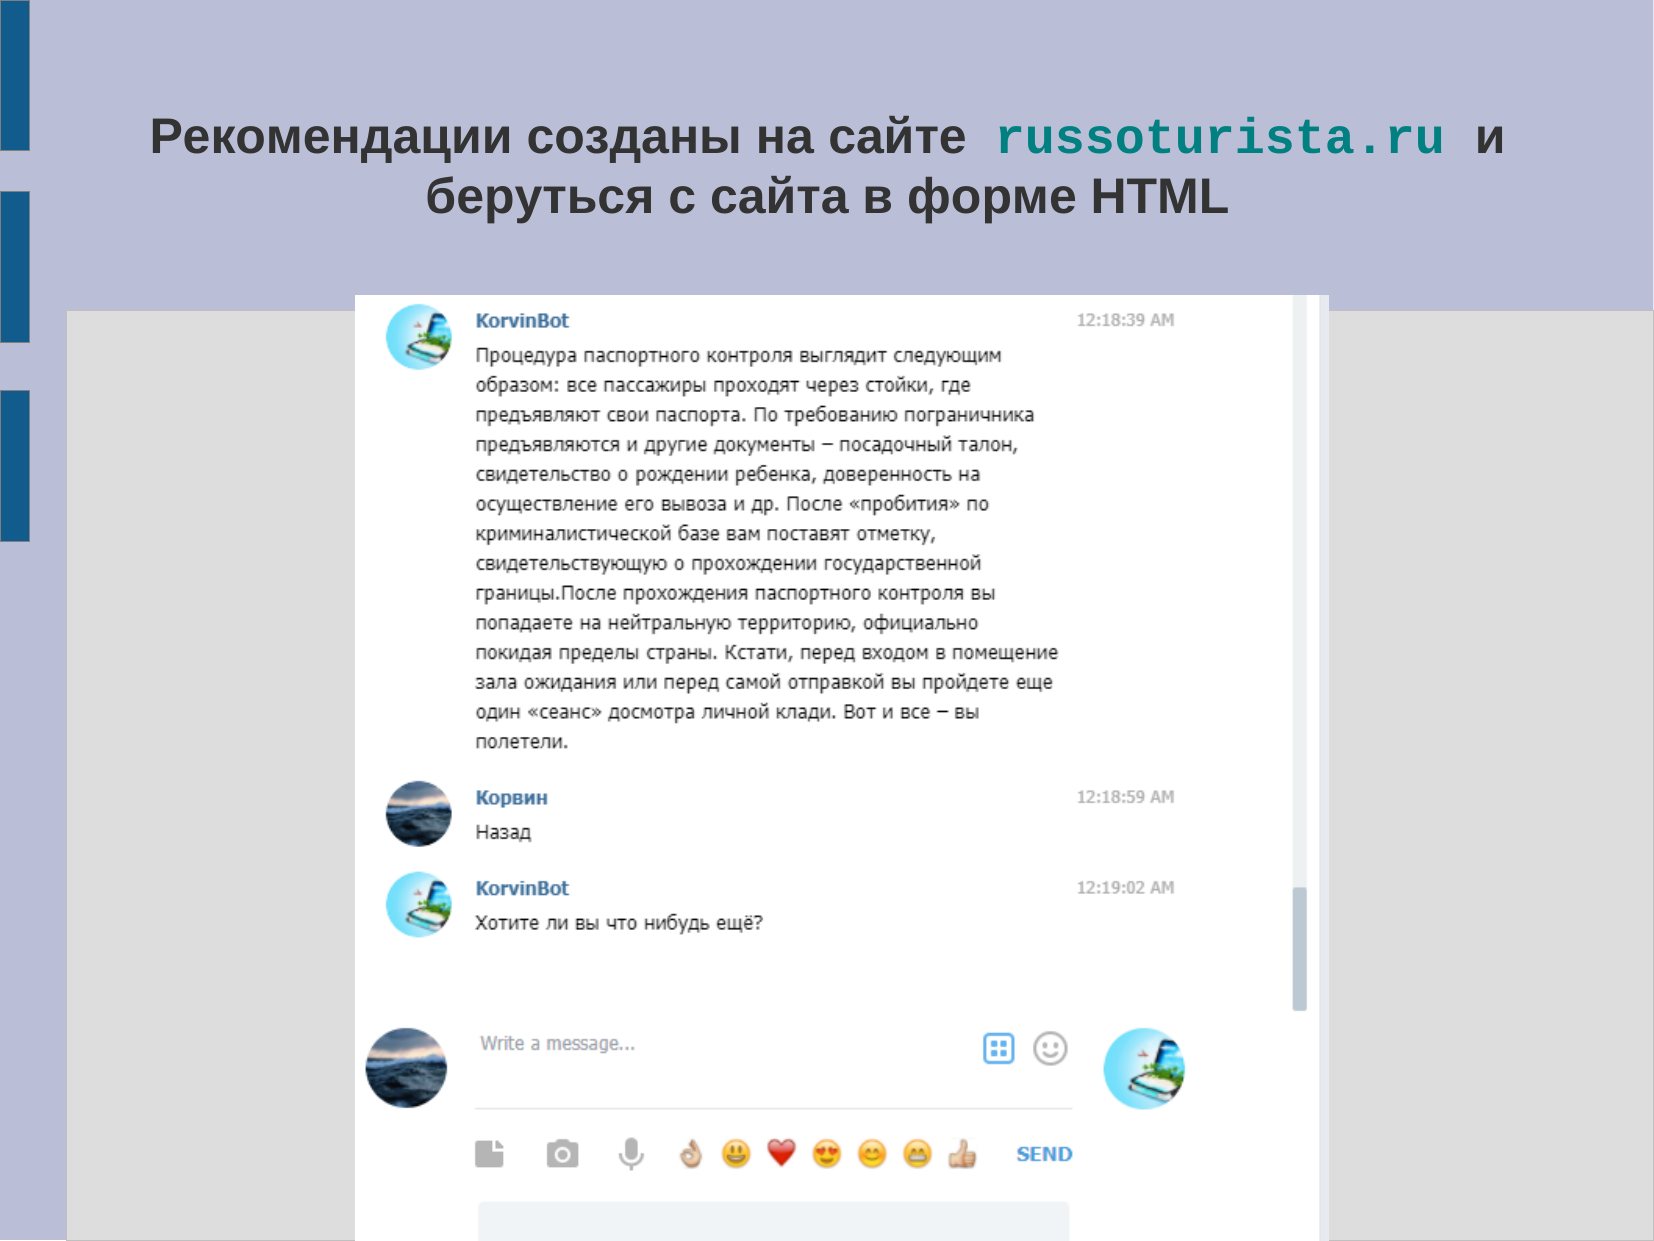

# Рекомендации созданы на сайте russoturista.ru и беруться с сайта в форме HTML